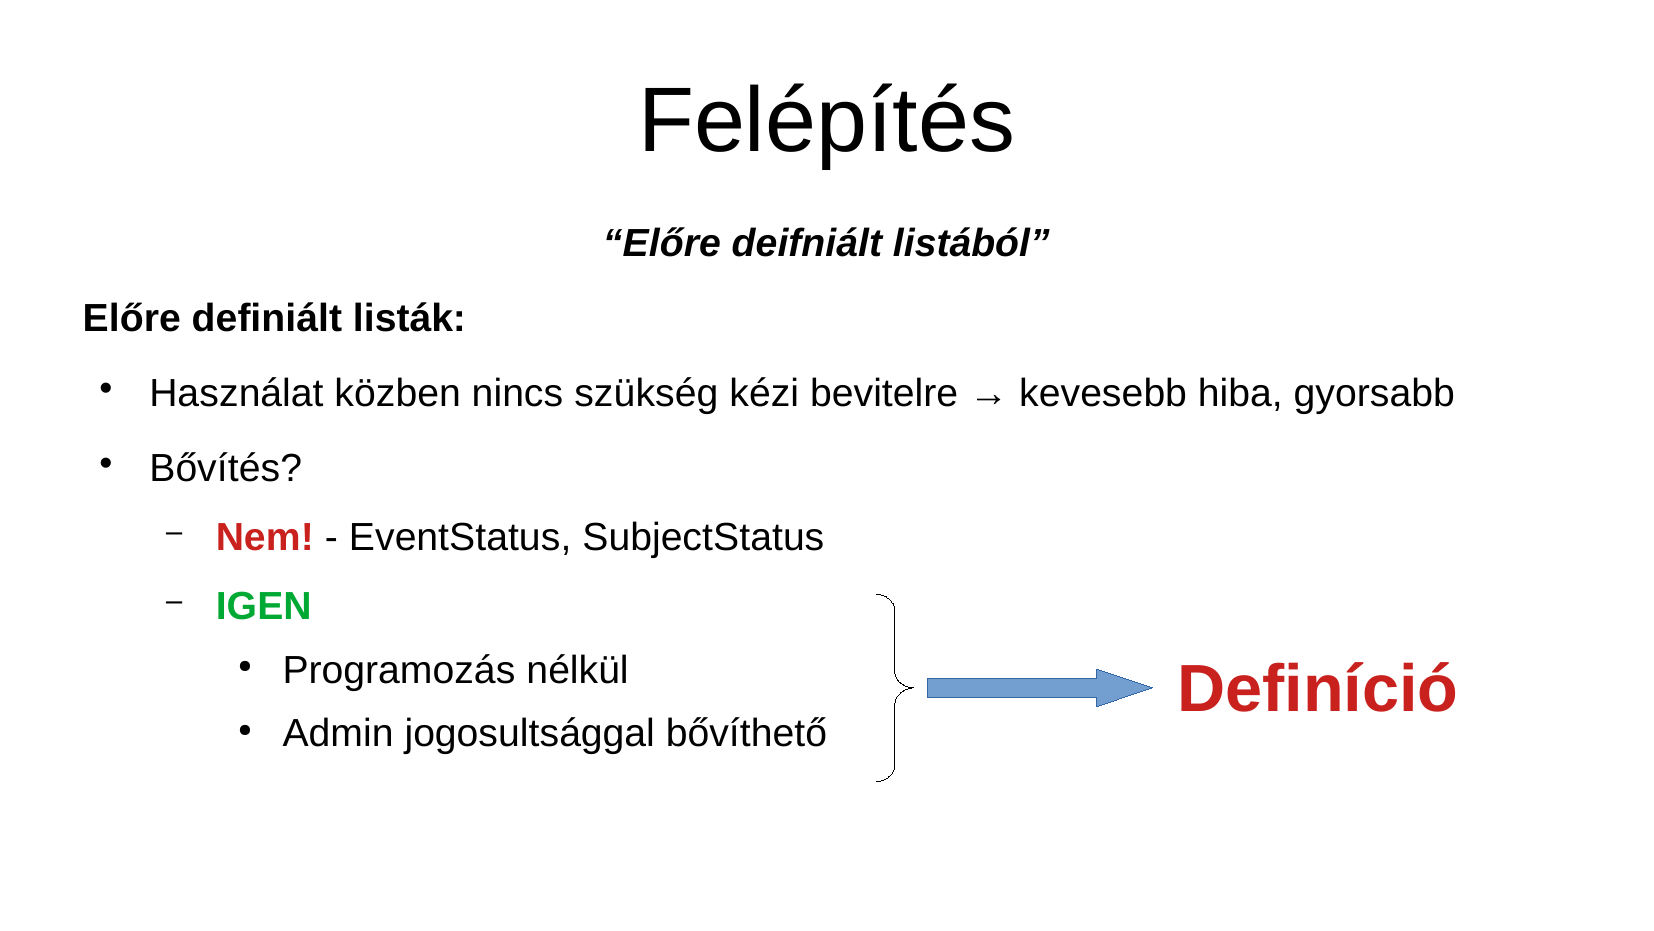

# Felépítés
“Előre deifniált listából”
Előre definiált listák:
Használat közben nincs szükség kézi bevitelre → kevesebb hiba, gyorsabb
Bővítés?
Nem! - EventStatus, SubjectStatus
IGEN
Programozás nélkül
Admin jogosultsággal bővíthető
Definíció